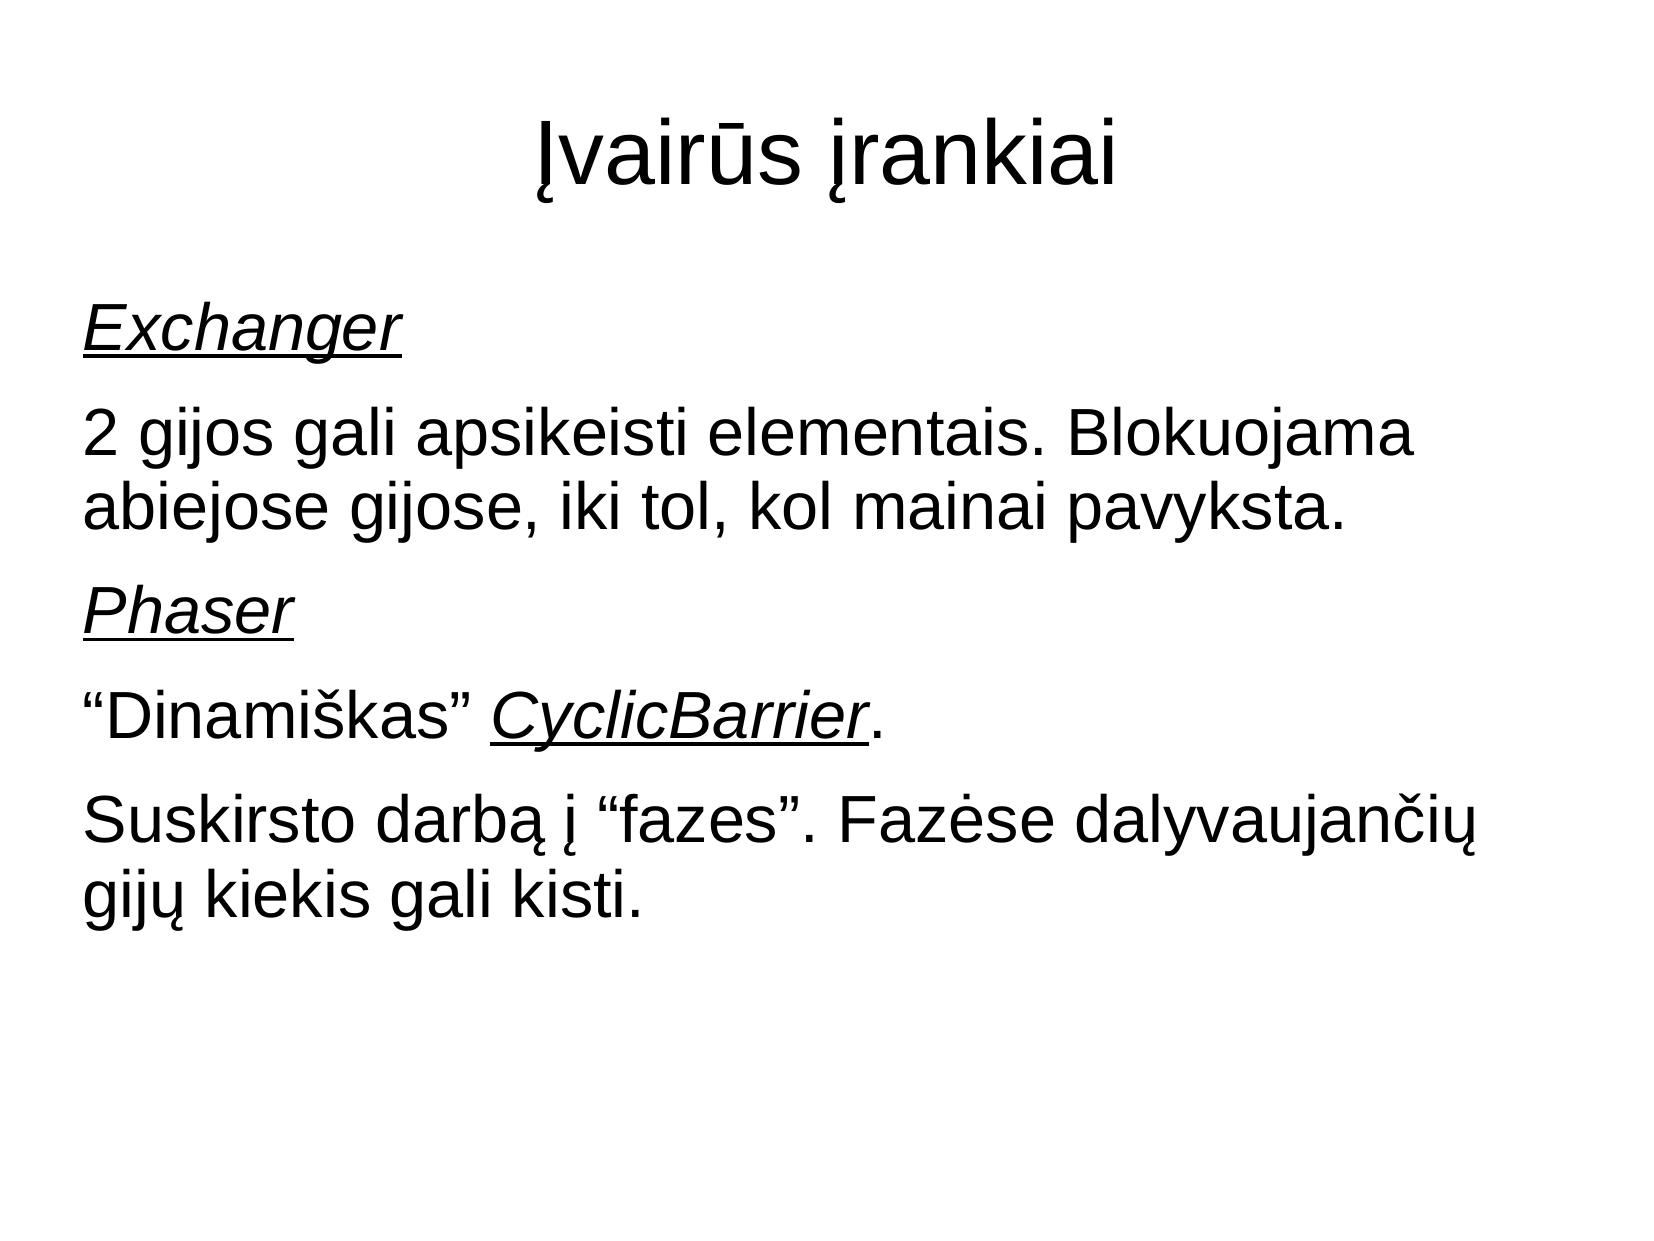

# Įvairūs įrankiai
Exchanger
2 gijos gali apsikeisti elementais. Blokuojama abiejose gijose, iki tol, kol mainai pavyksta.
Phaser
“Dinamiškas” CyclicBarrier.
Suskirsto darbą į “fazes”. Fazėse dalyvaujančių gijų kiekis gali kisti.